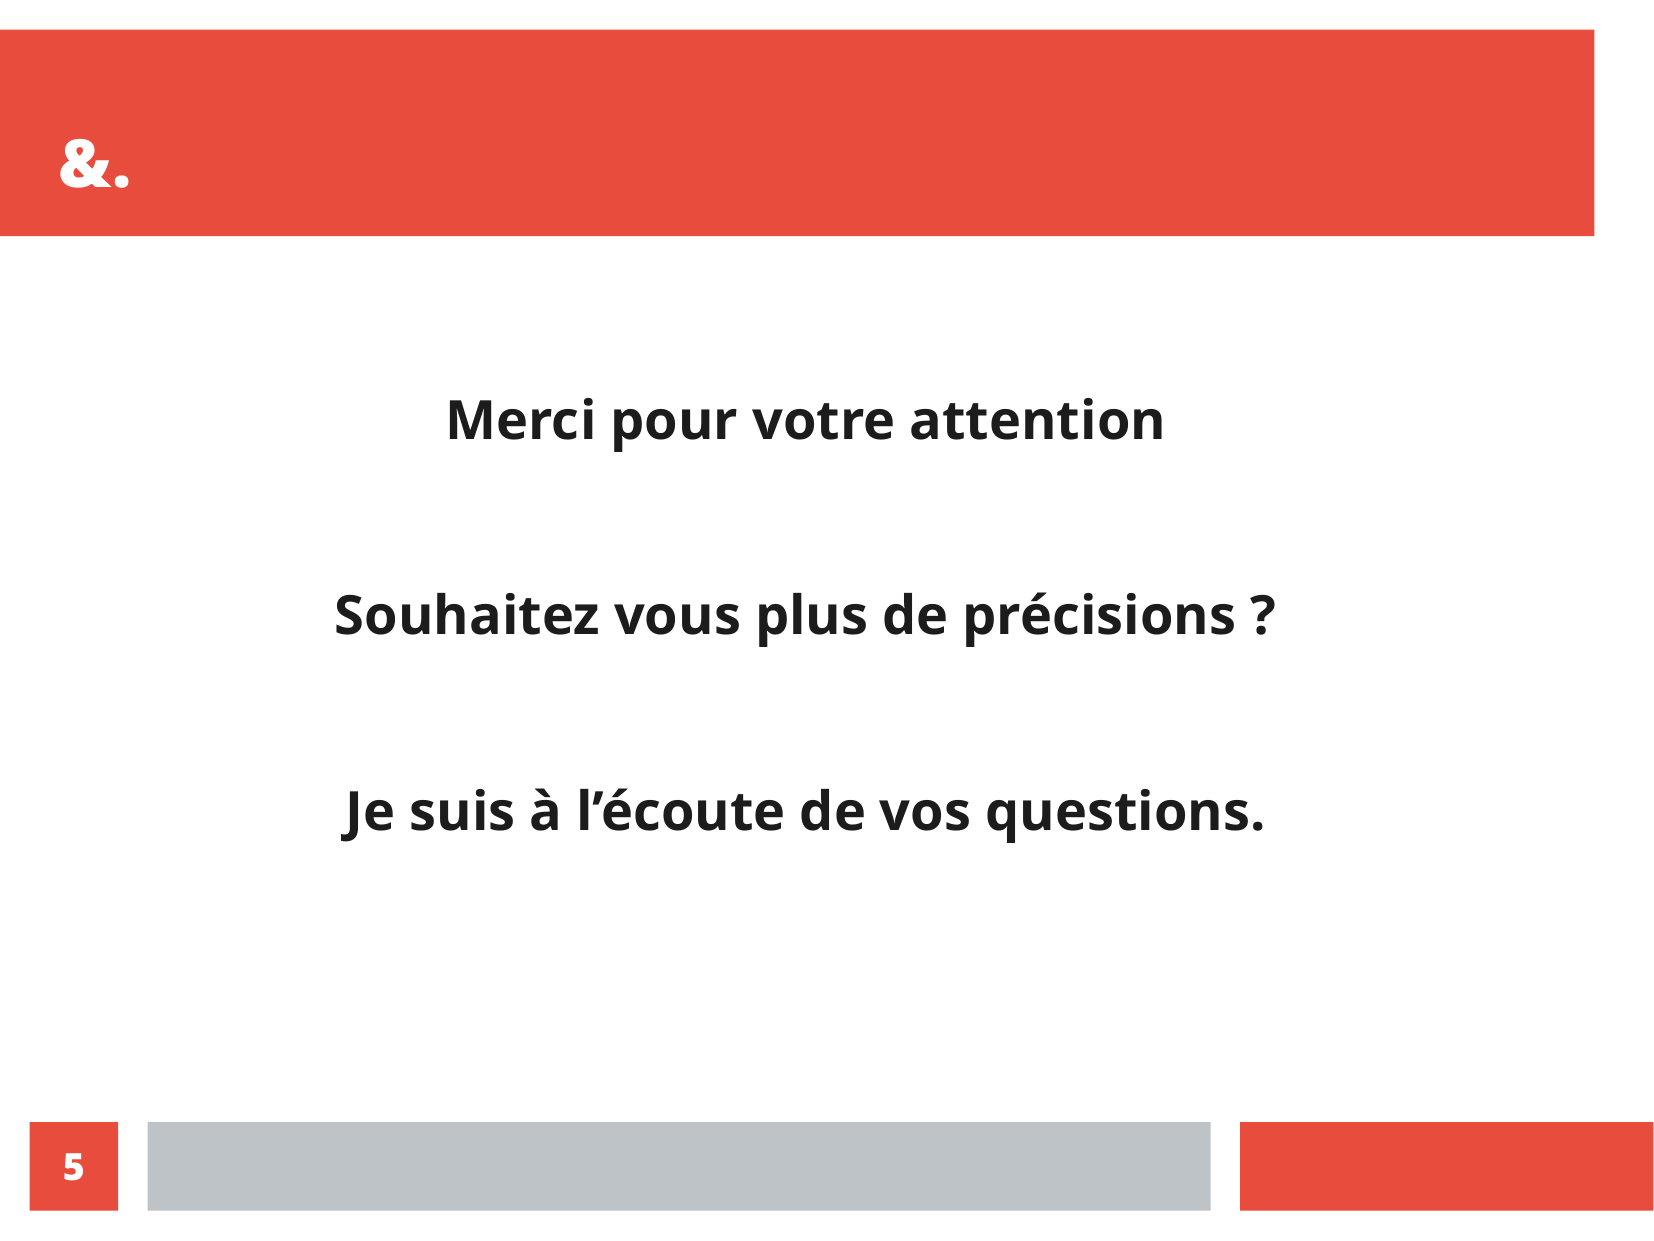

# &.
Merci pour votre attention
Souhaitez vous plus de précisions ?
Je suis à l’écoute de vos questions.
5